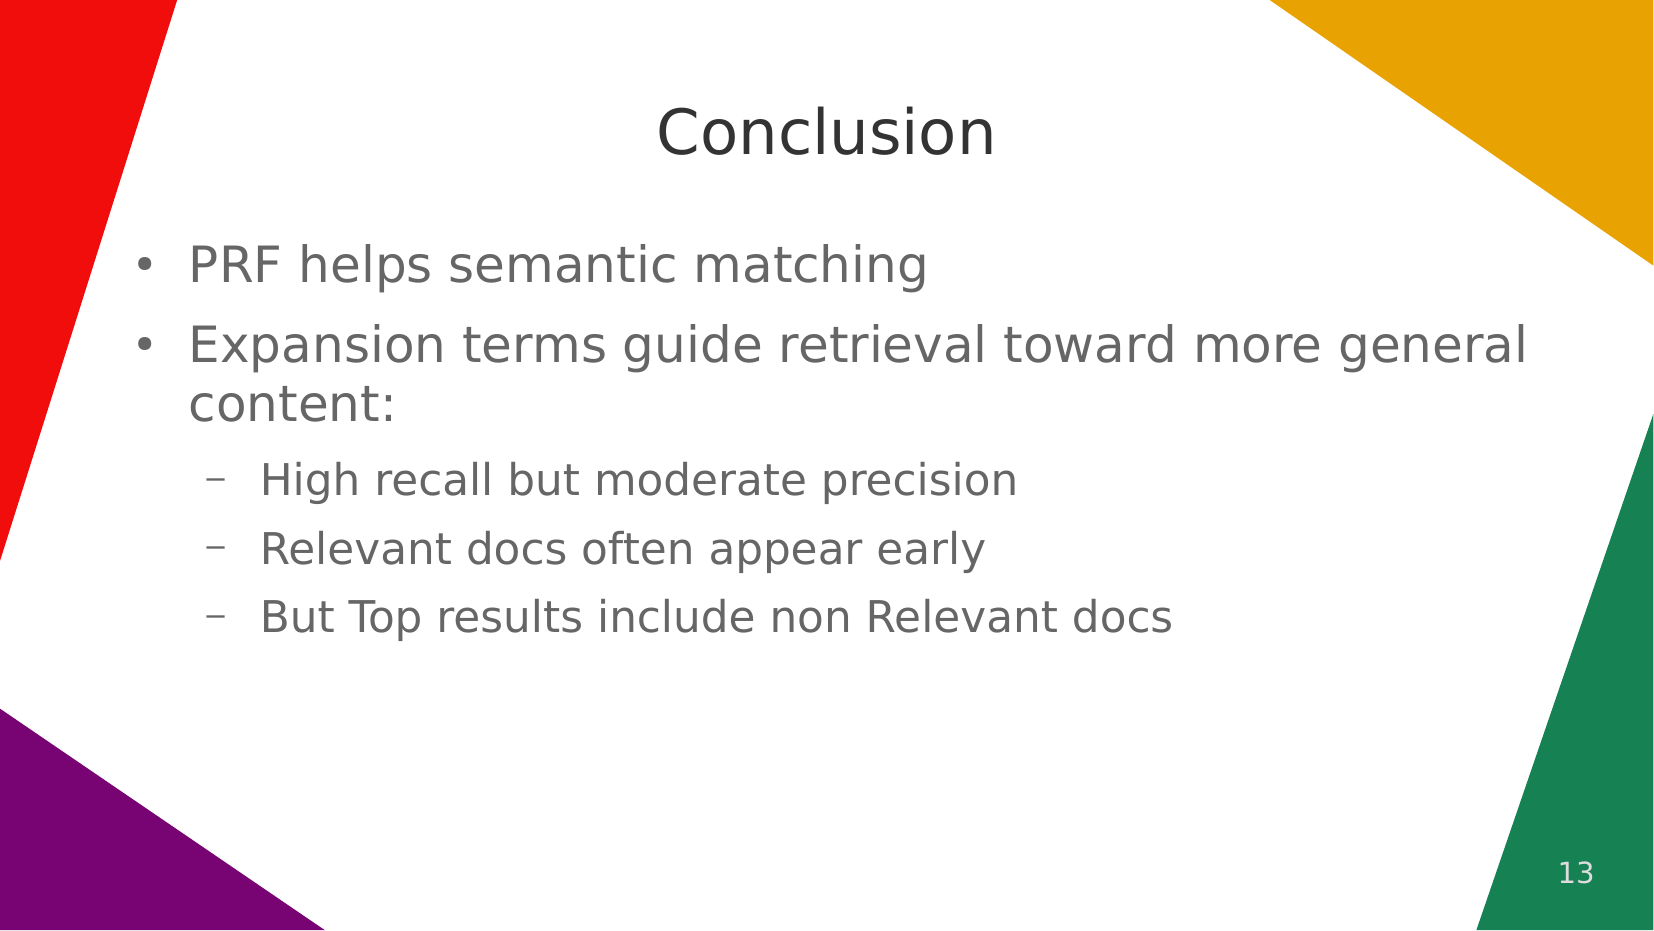

# Conclusion
PRF helps semantic matching
Expansion terms guide retrieval toward more general content:
High recall but moderate precision
Relevant docs often appear early
But Top results include non Relevant docs
13